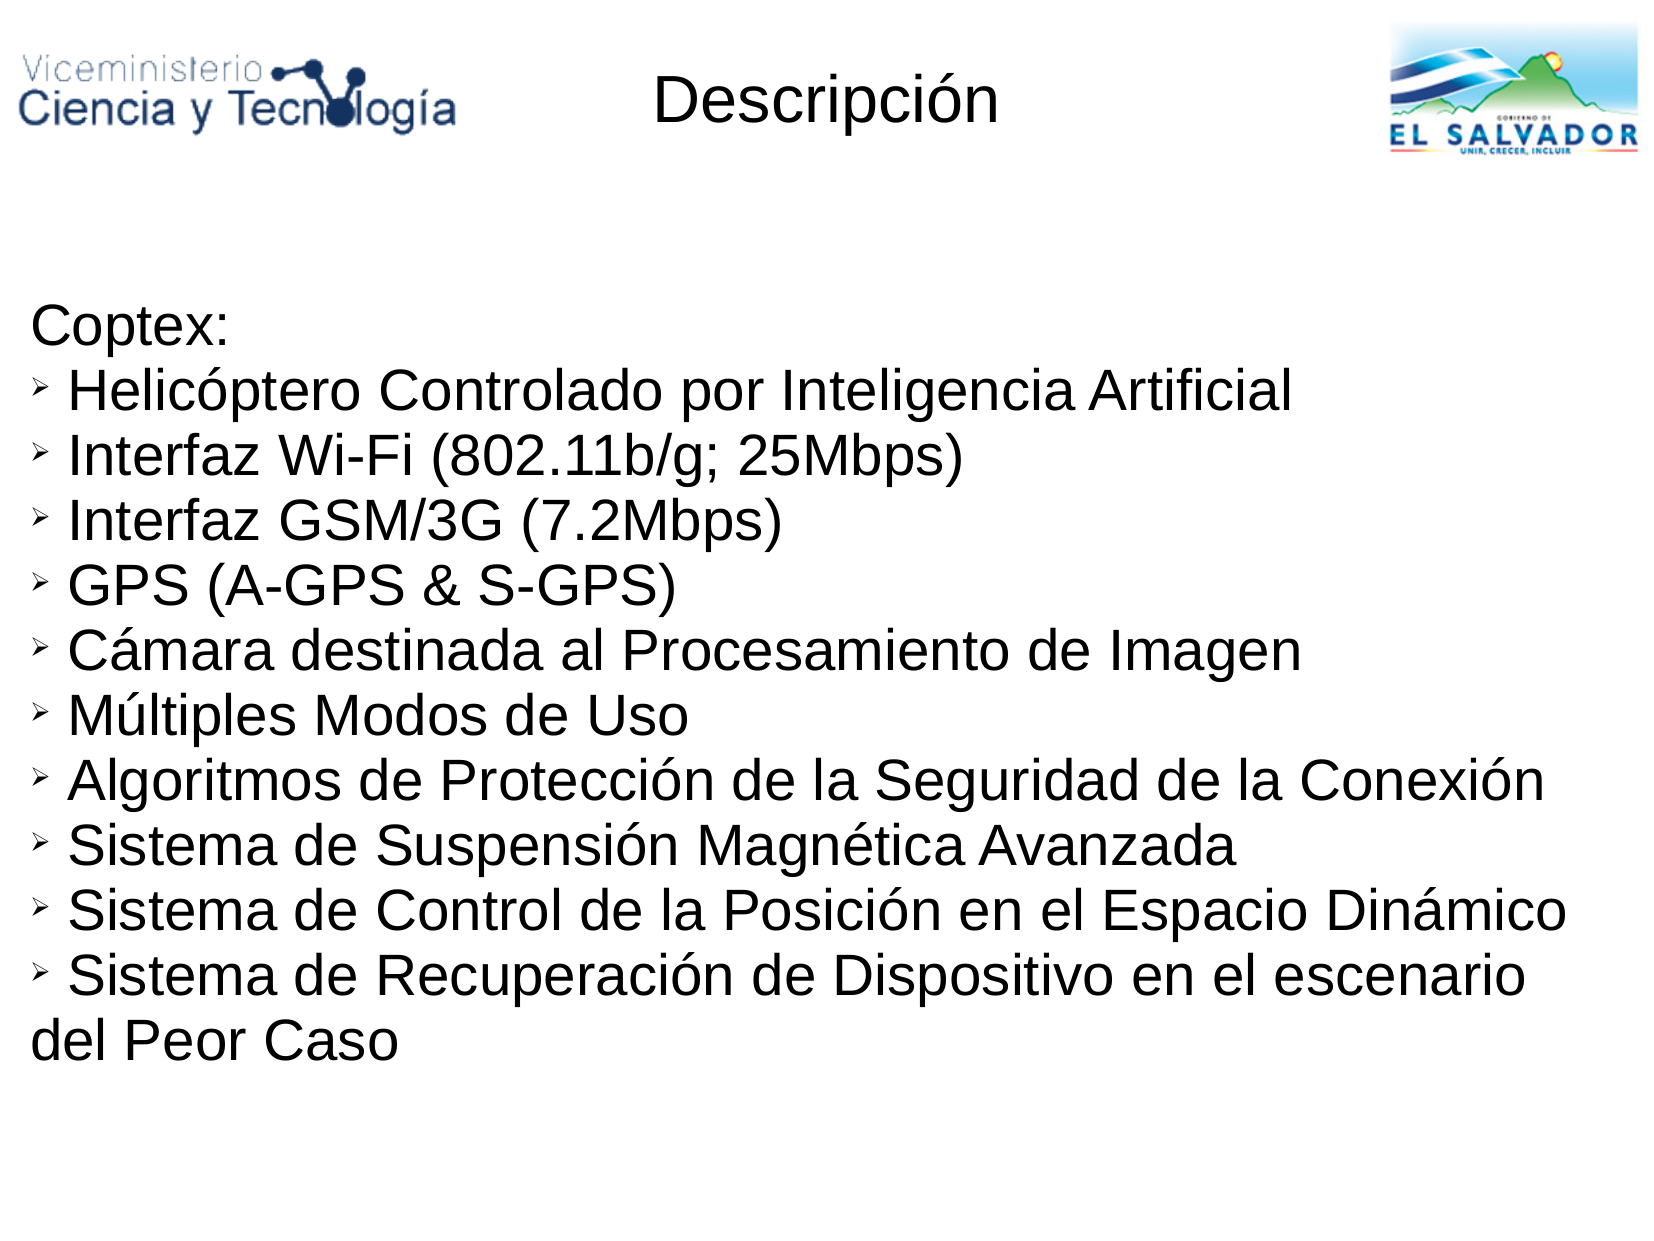

Descripción
# Coptex:
 Helicóptero Controlado por Inteligencia Artificial
 Interfaz Wi-Fi (802.11b/g; 25Mbps)
 Interfaz GSM/3G (7.2Mbps)
 GPS (A-GPS & S-GPS)
 Cámara destinada al Procesamiento de Imagen
 Múltiples Modos de Uso
 Algoritmos de Protección de la Seguridad de la Conexión
 Sistema de Suspensión Magnética Avanzada
 Sistema de Control de la Posición en el Espacio Dinámico
 Sistema de Recuperación de Dispositivo en el escenario del Peor Caso